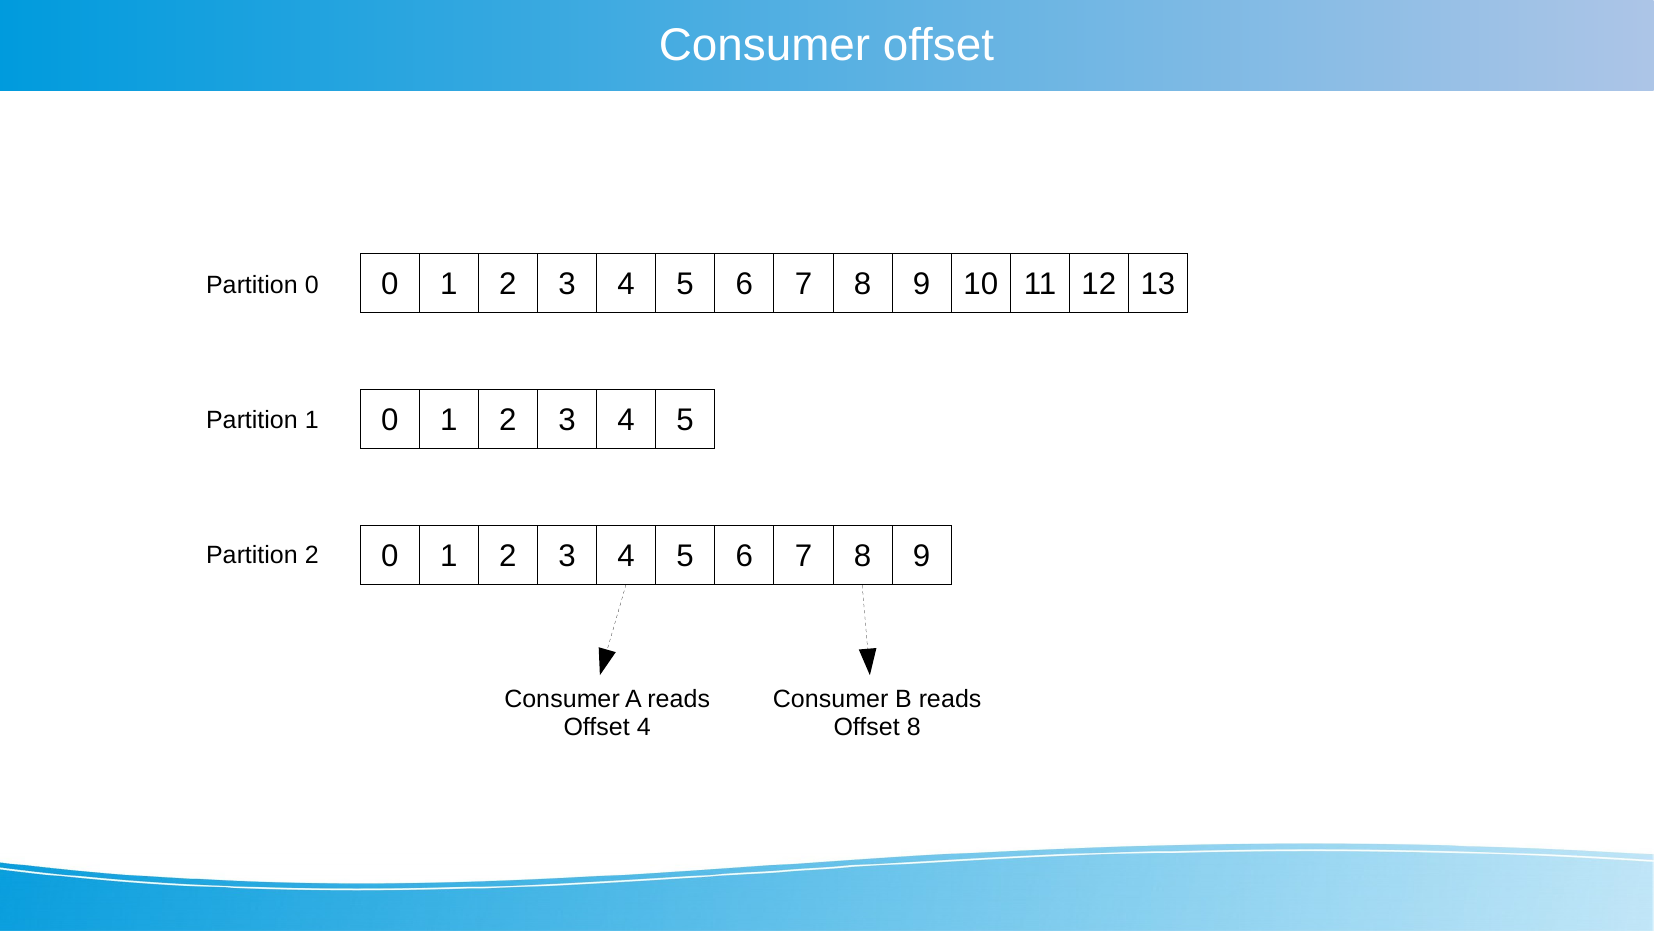

# Consumer offset
0
1
2
3
4
5
6
7
8
9
10
11
12
13
Partition 0
0
1
2
3
4
5
Partition 1
0
1
2
3
4
5
6
7
8
9
Partition 2
Consumer A reads
Offset 4
Consumer B reads
Offset 8